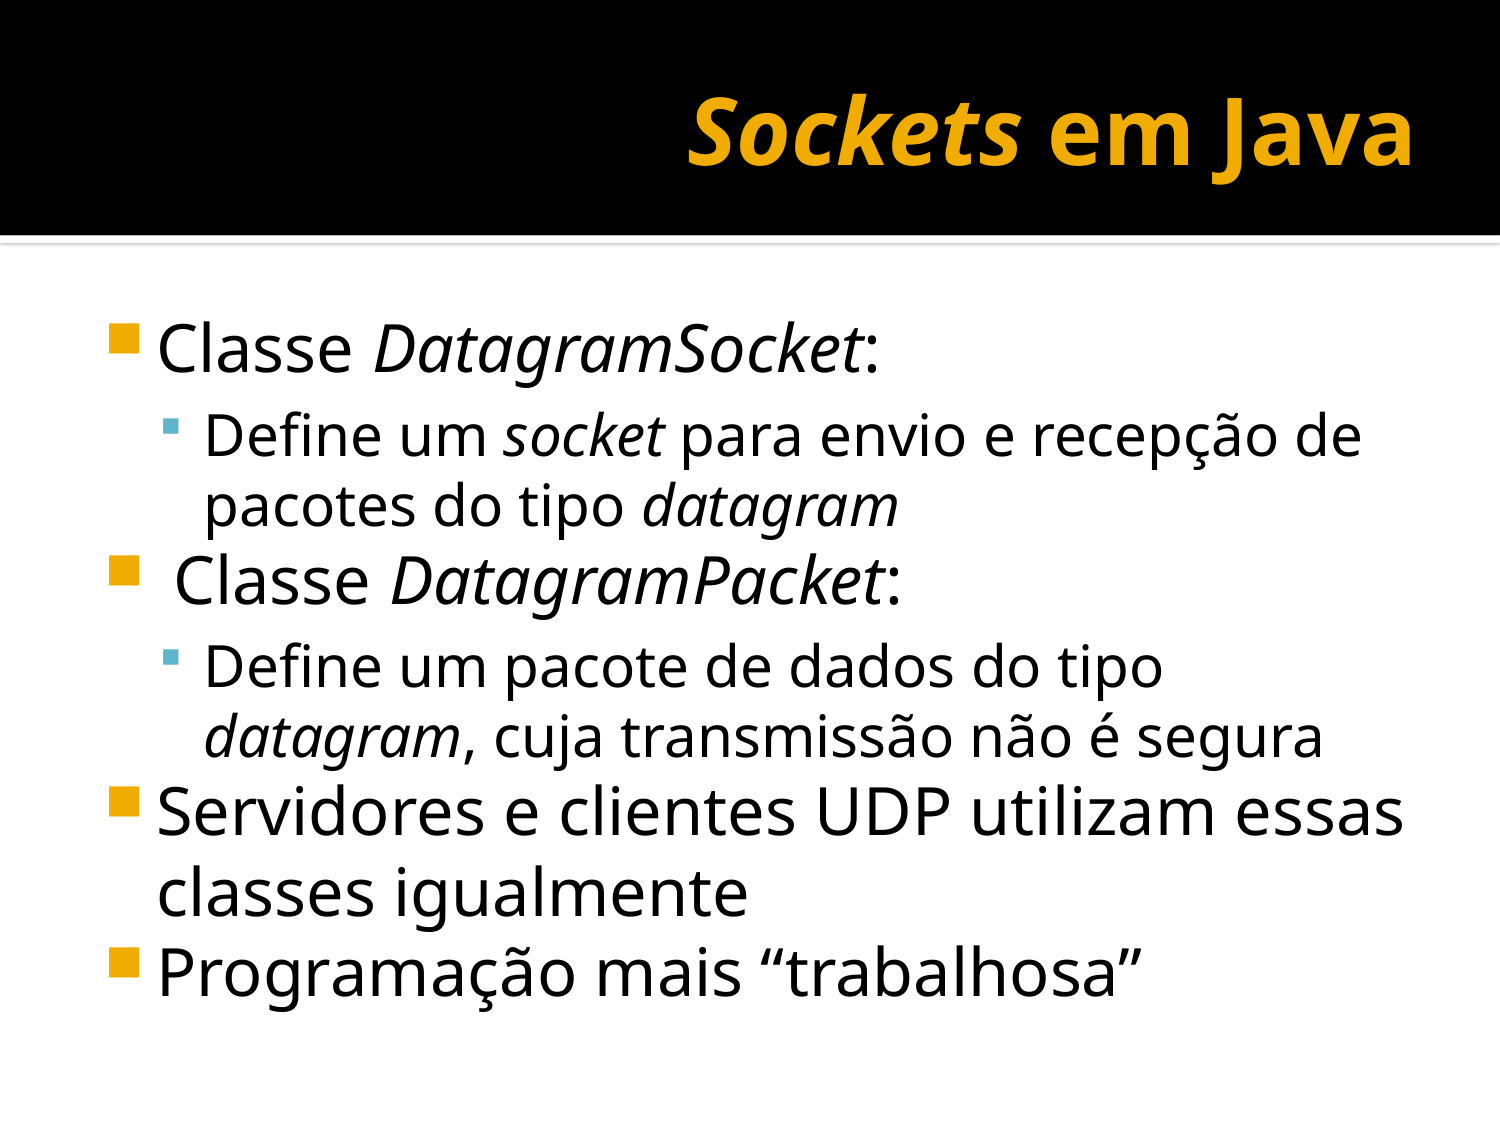

Sockets em Java
# Classe DatagramSocket:
Define um socket para envio e recepção de pacotes do tipo datagram
 Classe DatagramPacket:
Define um pacote de dados do tipo datagram, cuja transmissão não é segura
Servidores e clientes UDP utilizam essas classes igualmente
Programação mais “trabalhosa”